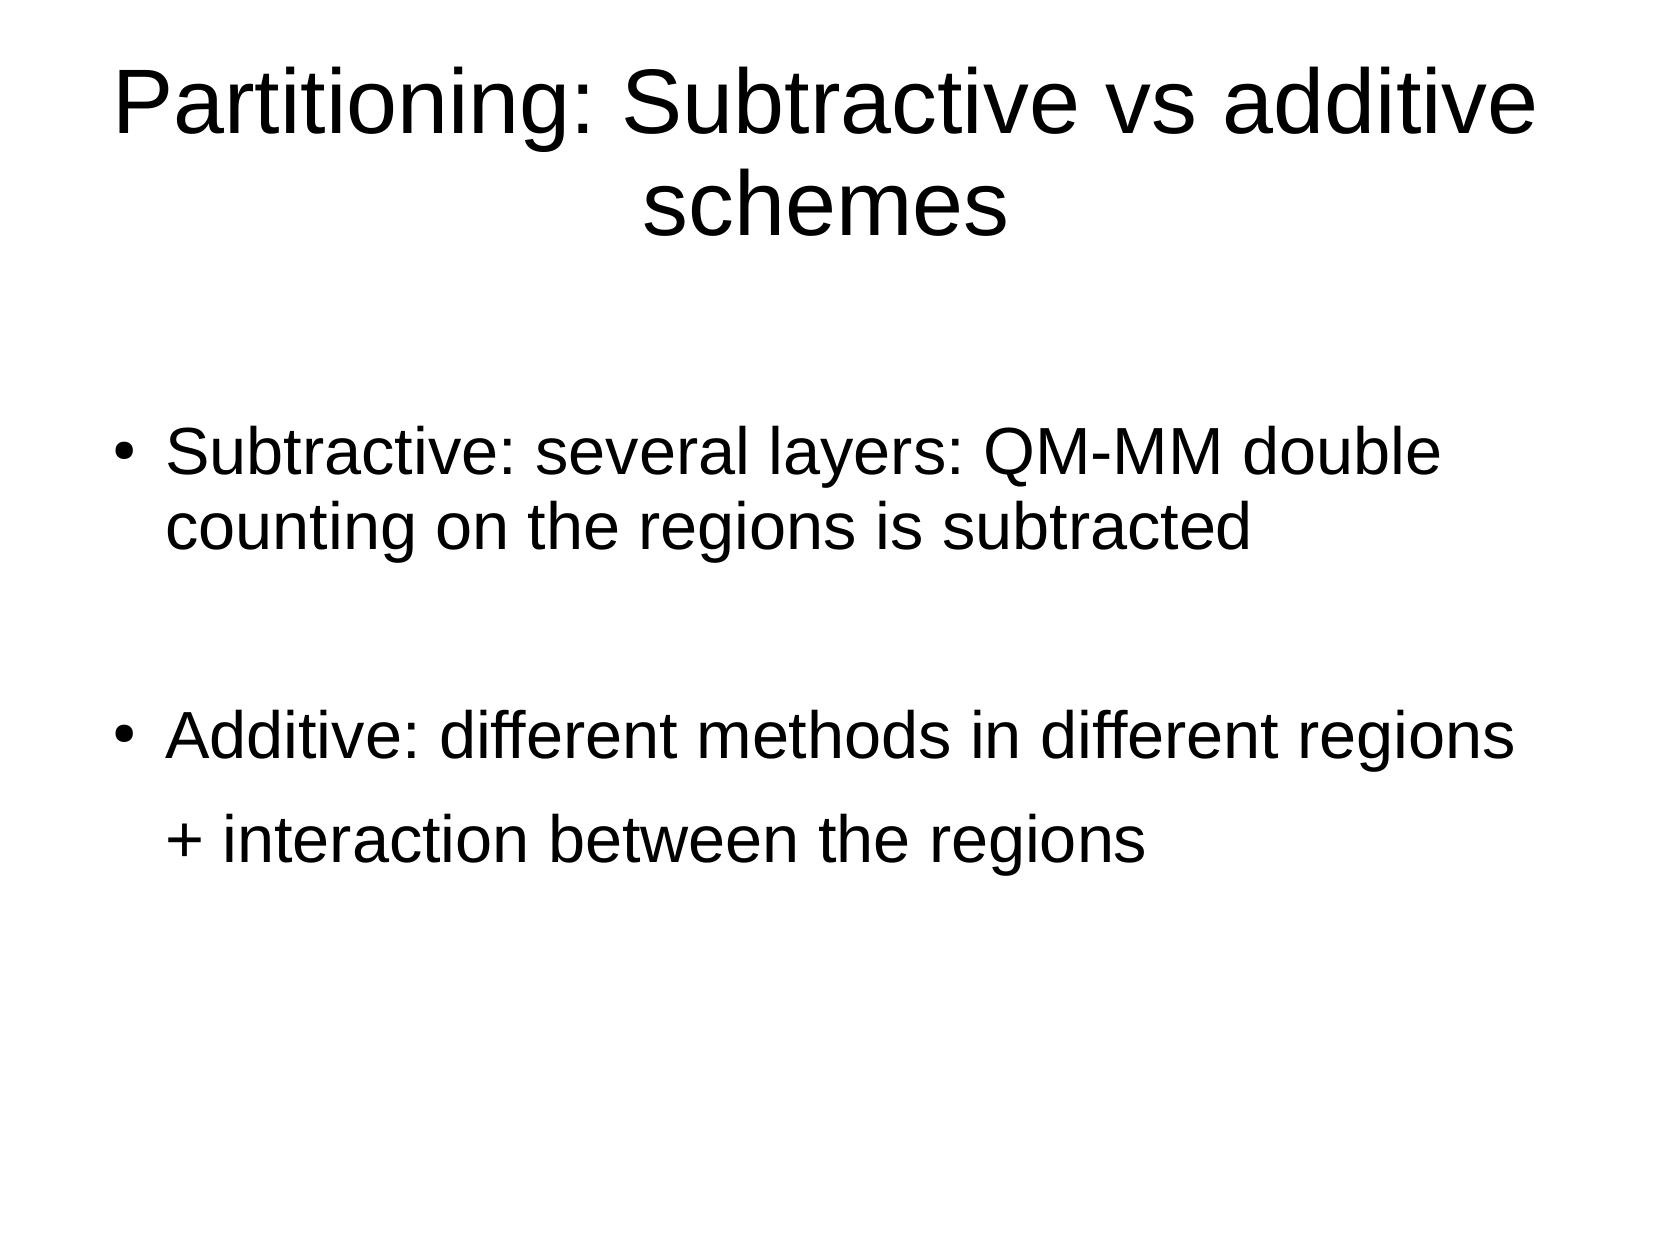

# Partitioning: Subtractive vs additive schemes
Subtractive: several layers: QM-MM double counting on the regions is subtracted
Additive: different methods in different regions
+ interaction between the regions